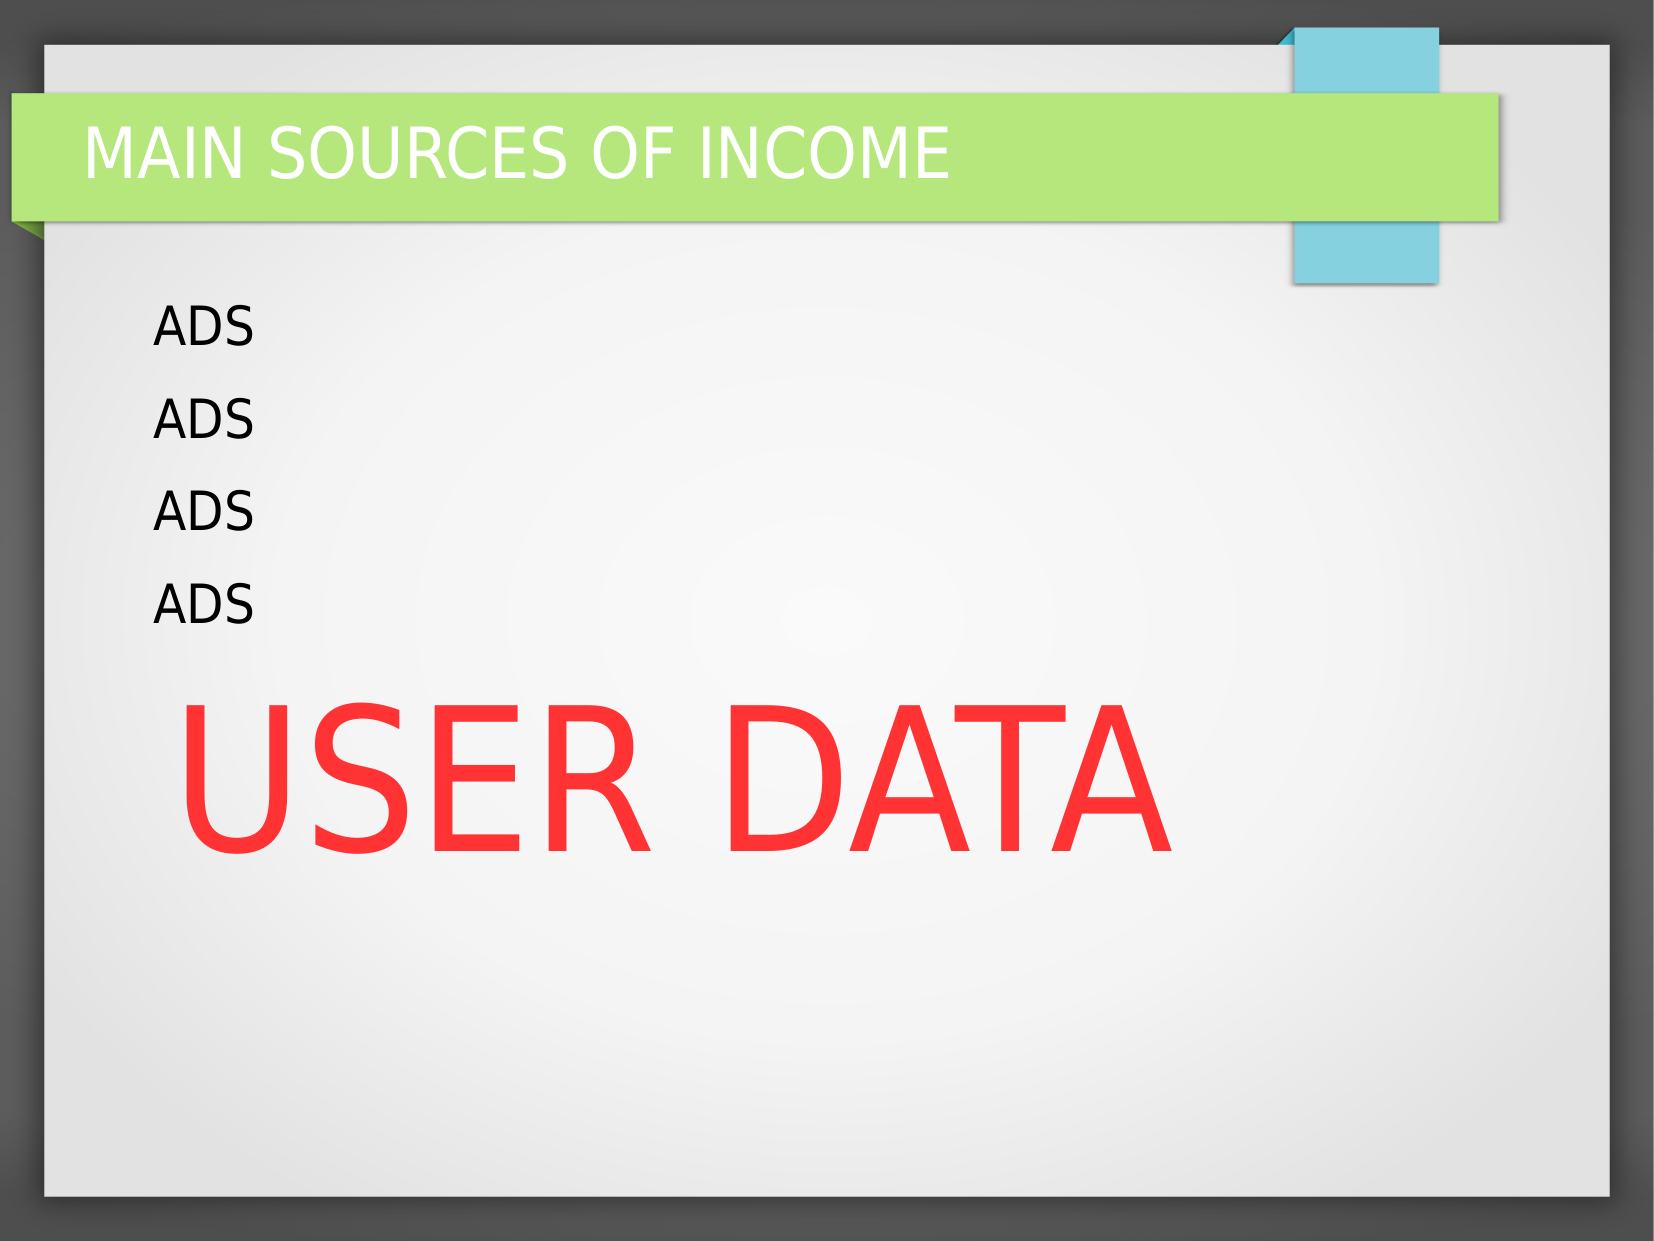

# MAIN SOURCES OF INCOME
ADS
ADS
ADS
ADS
USER DATA